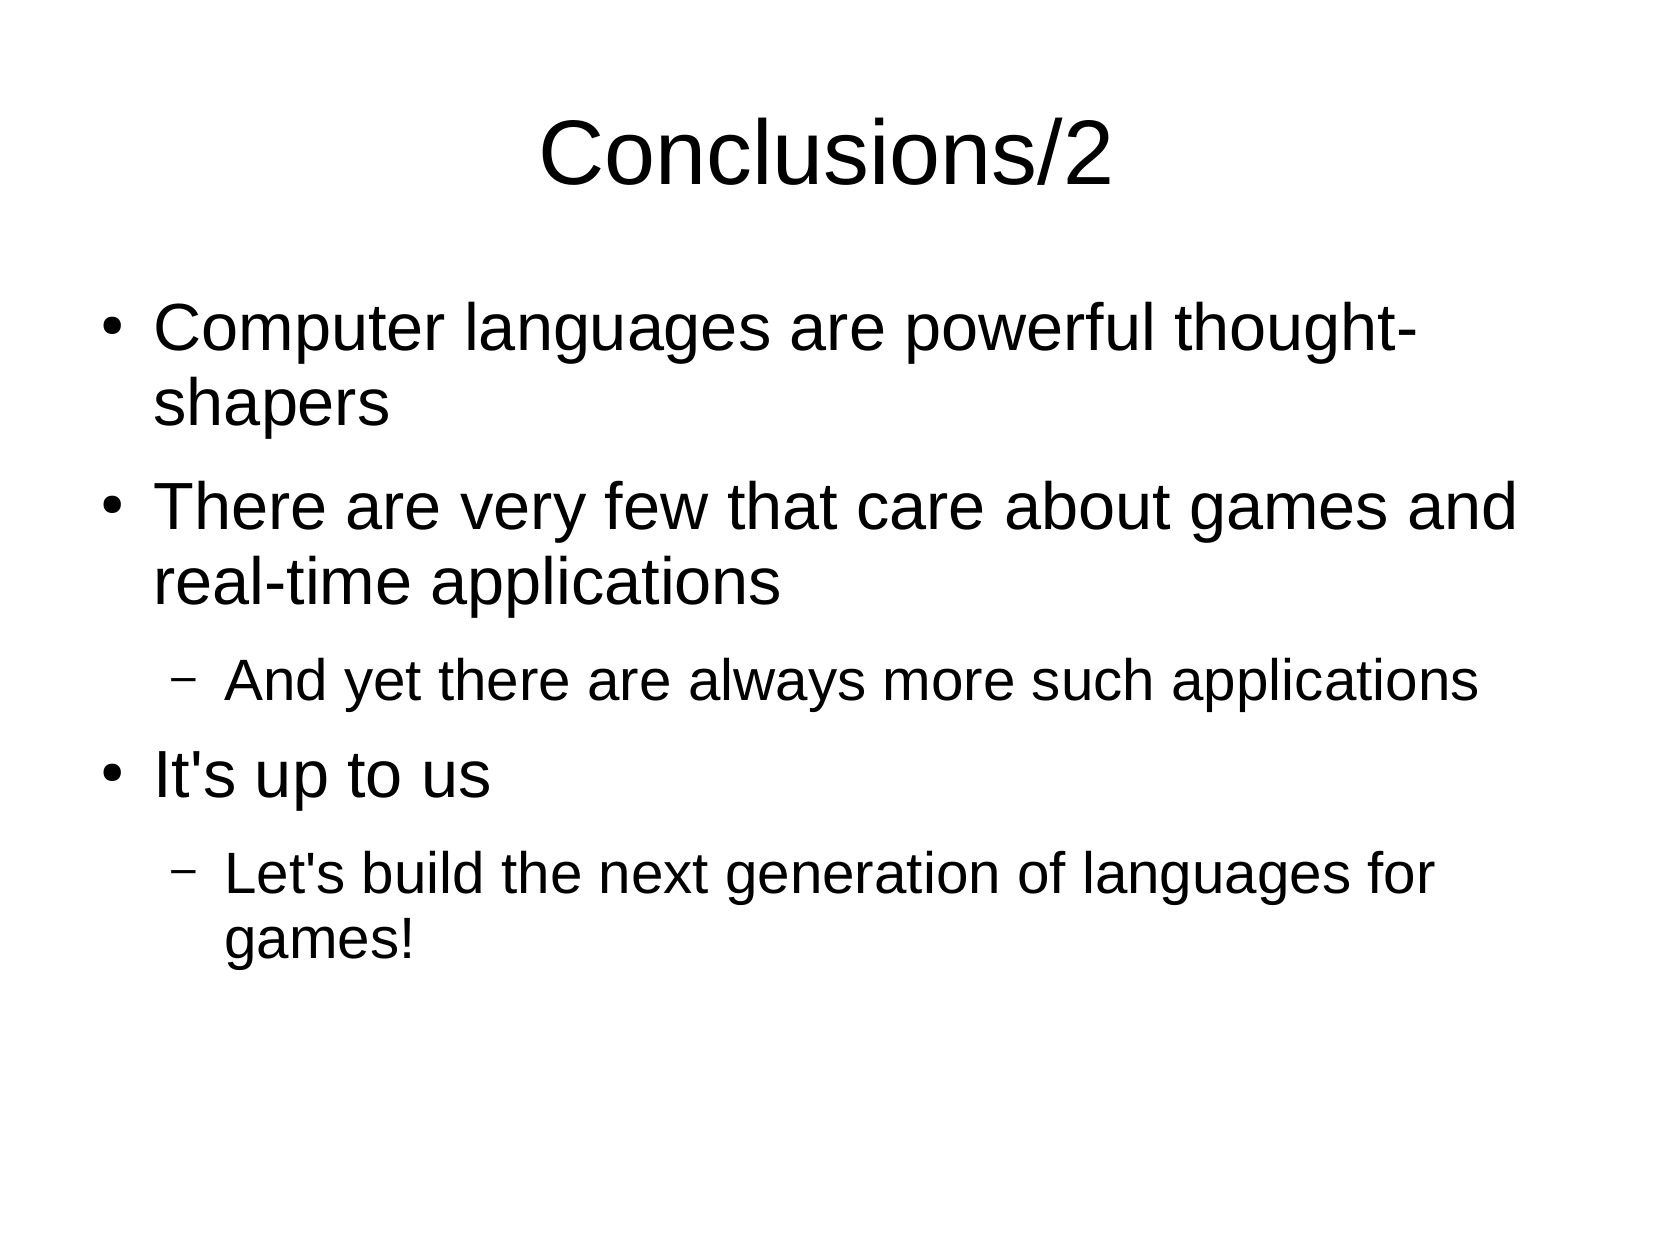

# Conclusions/2
Computer languages are powerful thought-shapers
There are very few that care about games and real-time applications
And yet there are always more such applications
It's up to us
Let's build the next generation of languages for games!